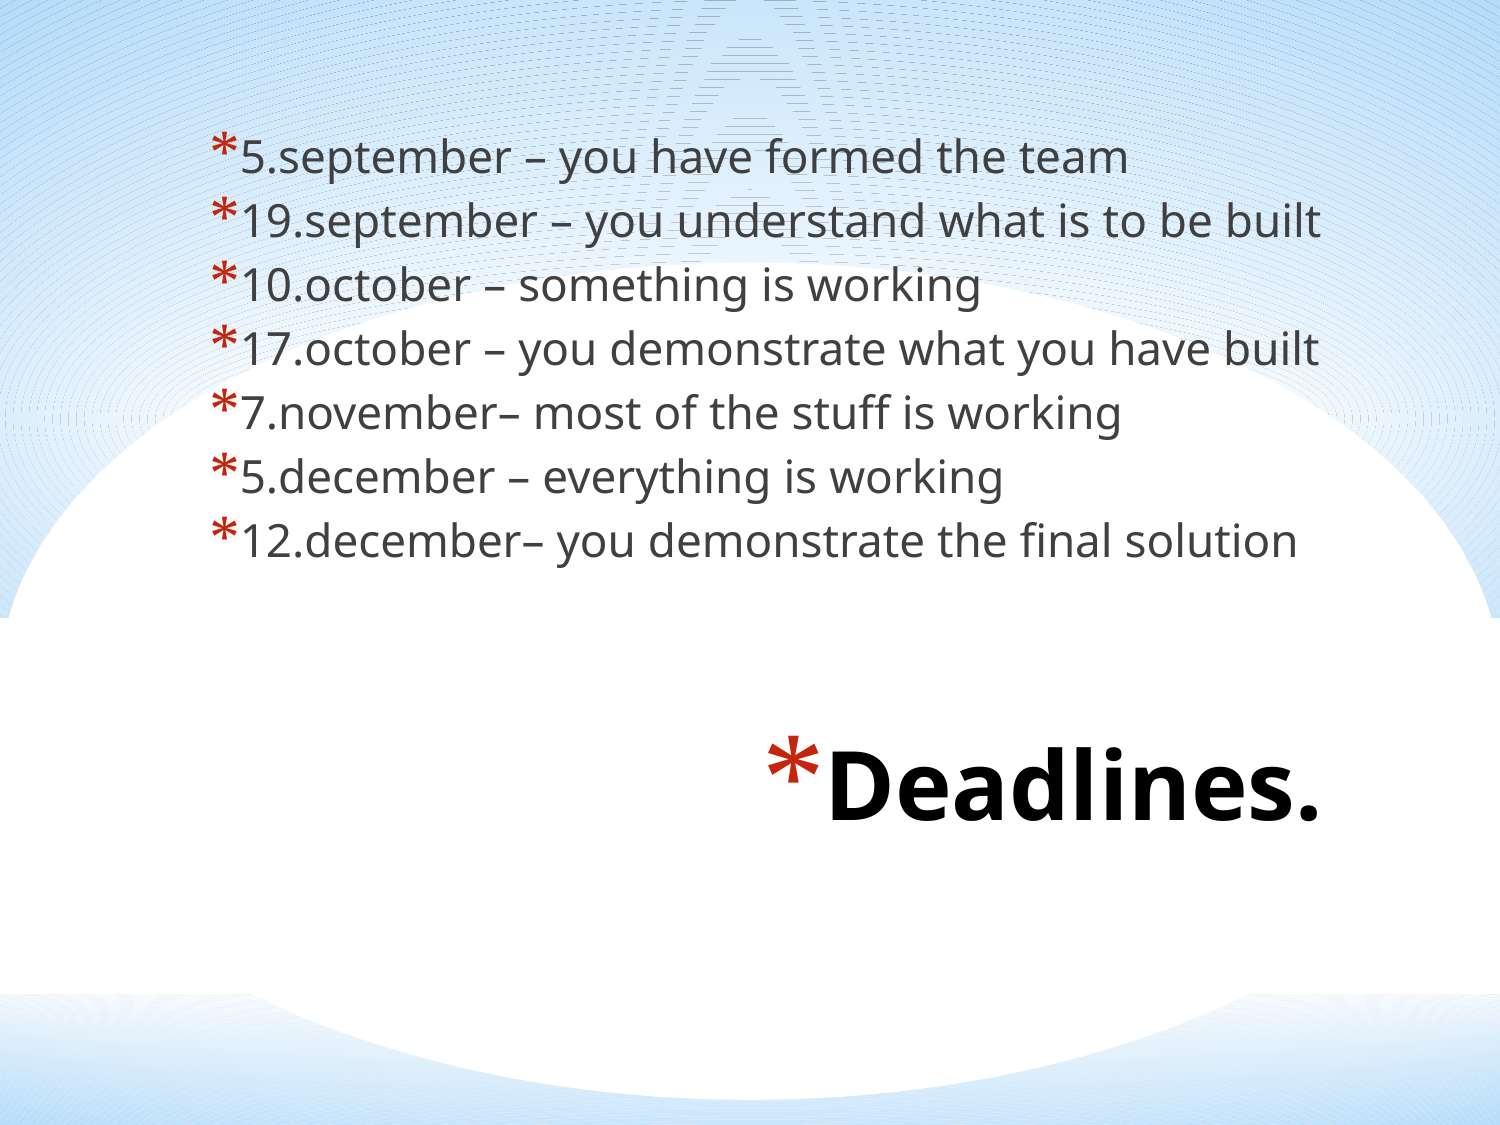

5.september – you have formed the team
19.september – you understand what is to be built
10.october – something is working
17.october – you demonstrate what you have built
7.november– most of the stuff is working
5.december – everything is working
12.december– you demonstrate the final solution
# Deadlines.